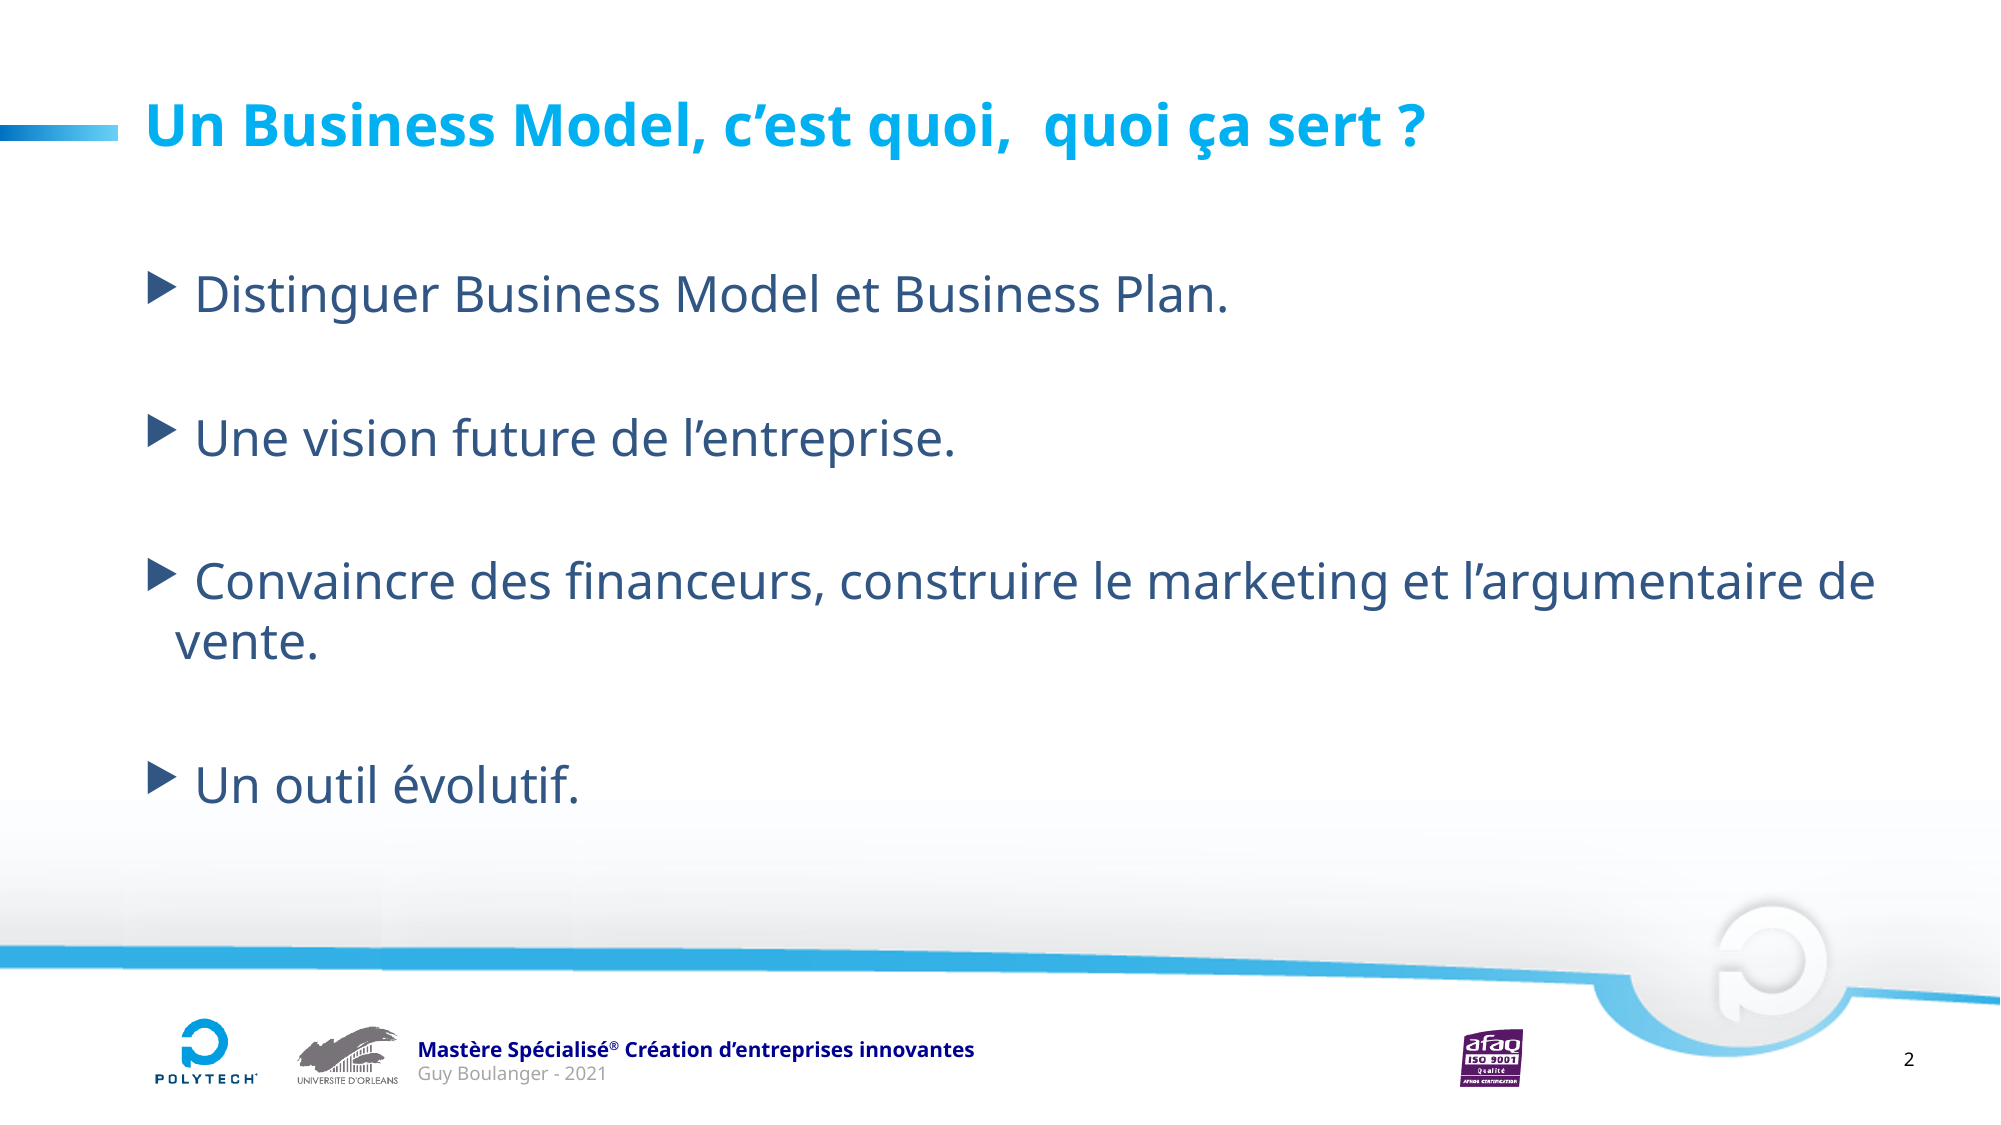

# Un Business Model, c’est quoi, quoi ça sert ?
 Distinguer Business Model et Business Plan.
 Une vision future de l’entreprise.
 Convaincre des financeurs, construire le marketing et l’argumentaire de vente.
 Un outil évolutif.
Mastère Spécialisé® Création d’entreprises innovantes
Guy Boulanger - 2021
2